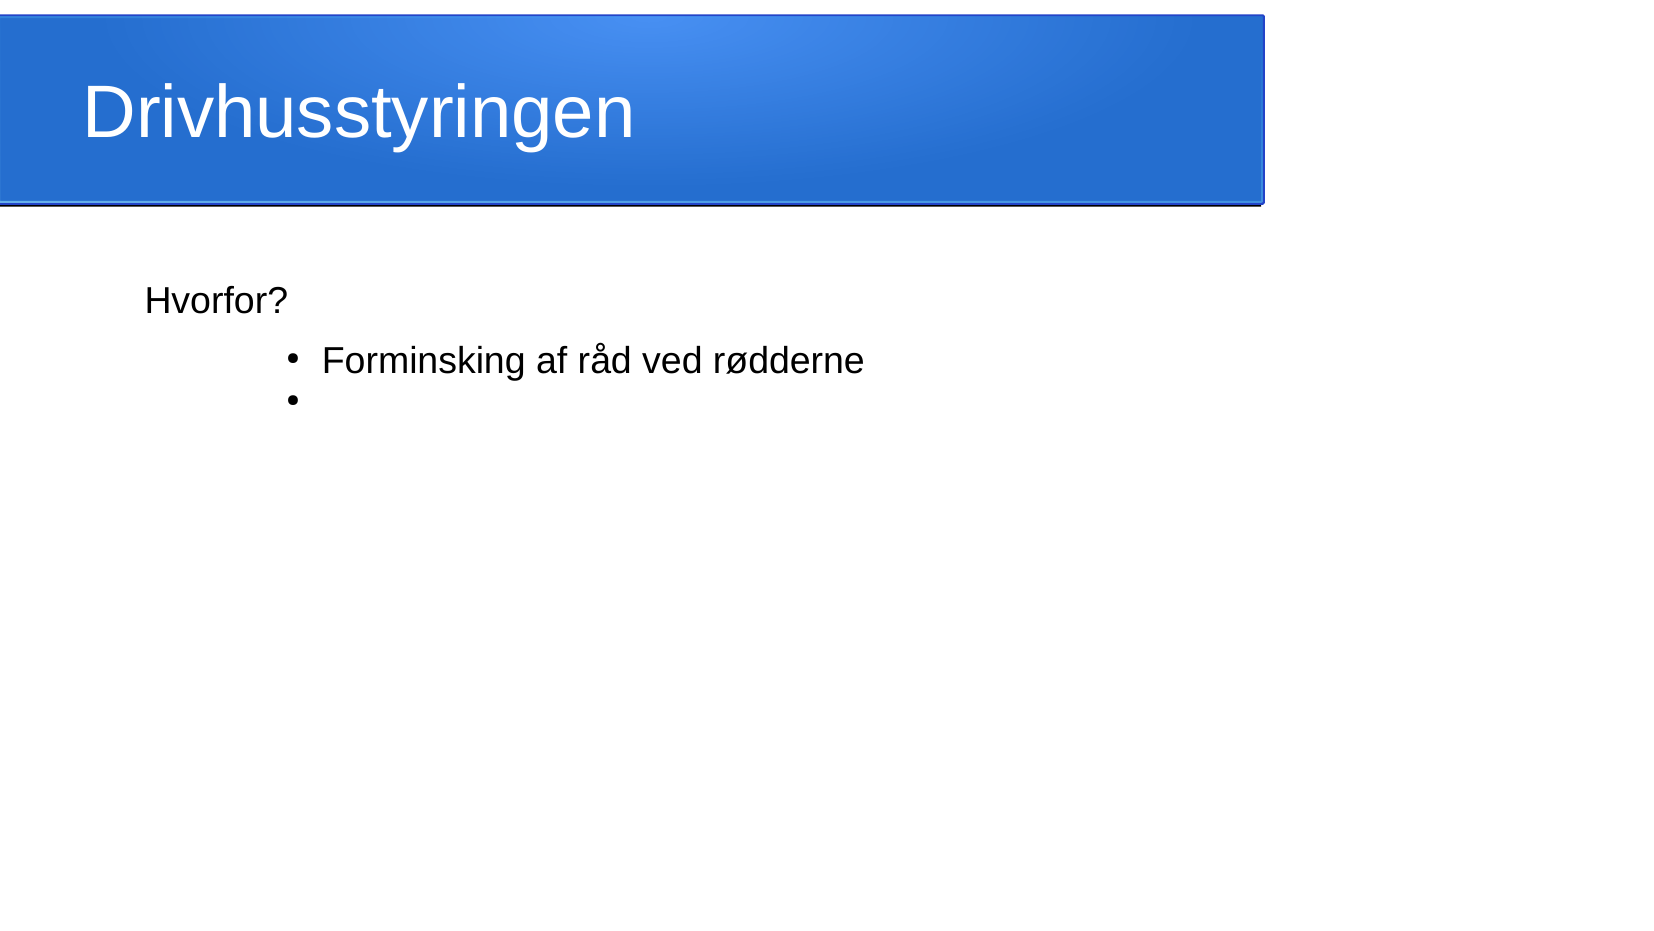

# Drivhusstyringen
Hvorfor?
Forminsking af råd ved rødderne